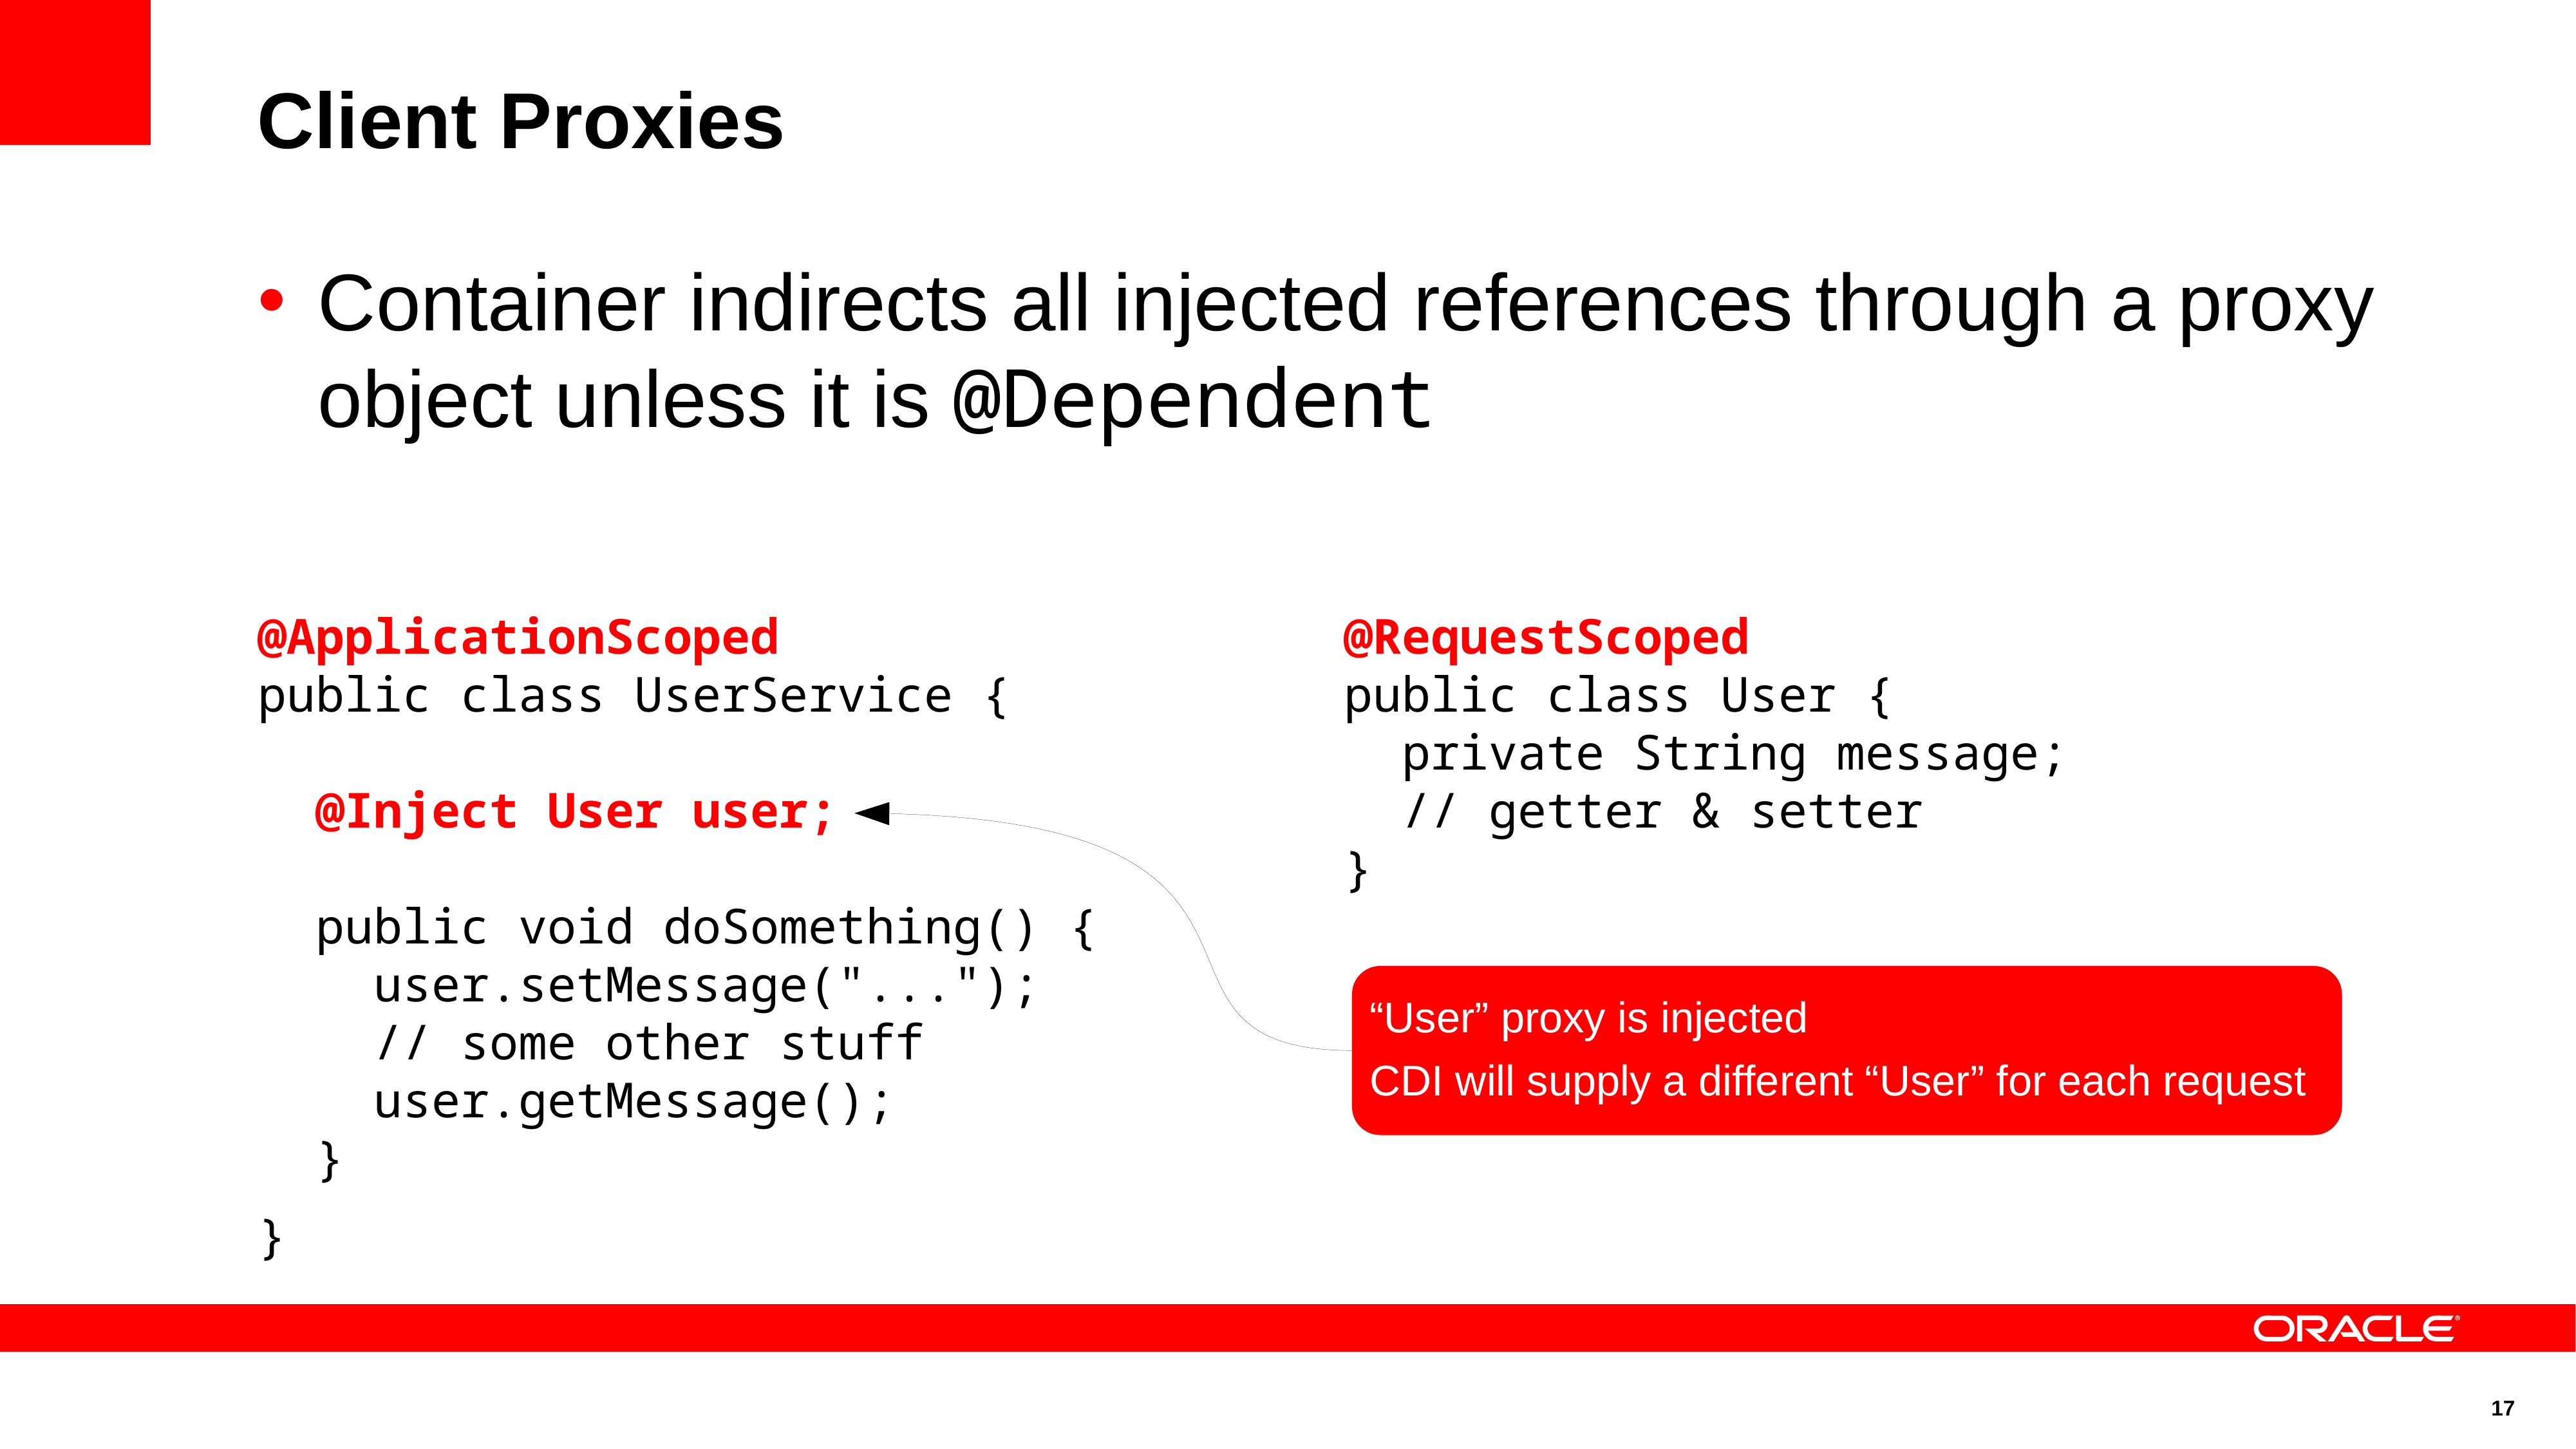

# Client Proxies
Container indirects all injected references through a proxy object unless it is @Dependent
@ApplicationScoped
public class UserService {
 @Inject User user;
 public void doSomething() {
 user.setMessage("...");
 // some other stuff
 user.getMessage();
 }
}
@RequestScoped
public class User {
 private String message;
 // getter & setter
}
“User” proxy is injected
CDI will supply a different “User” for each request